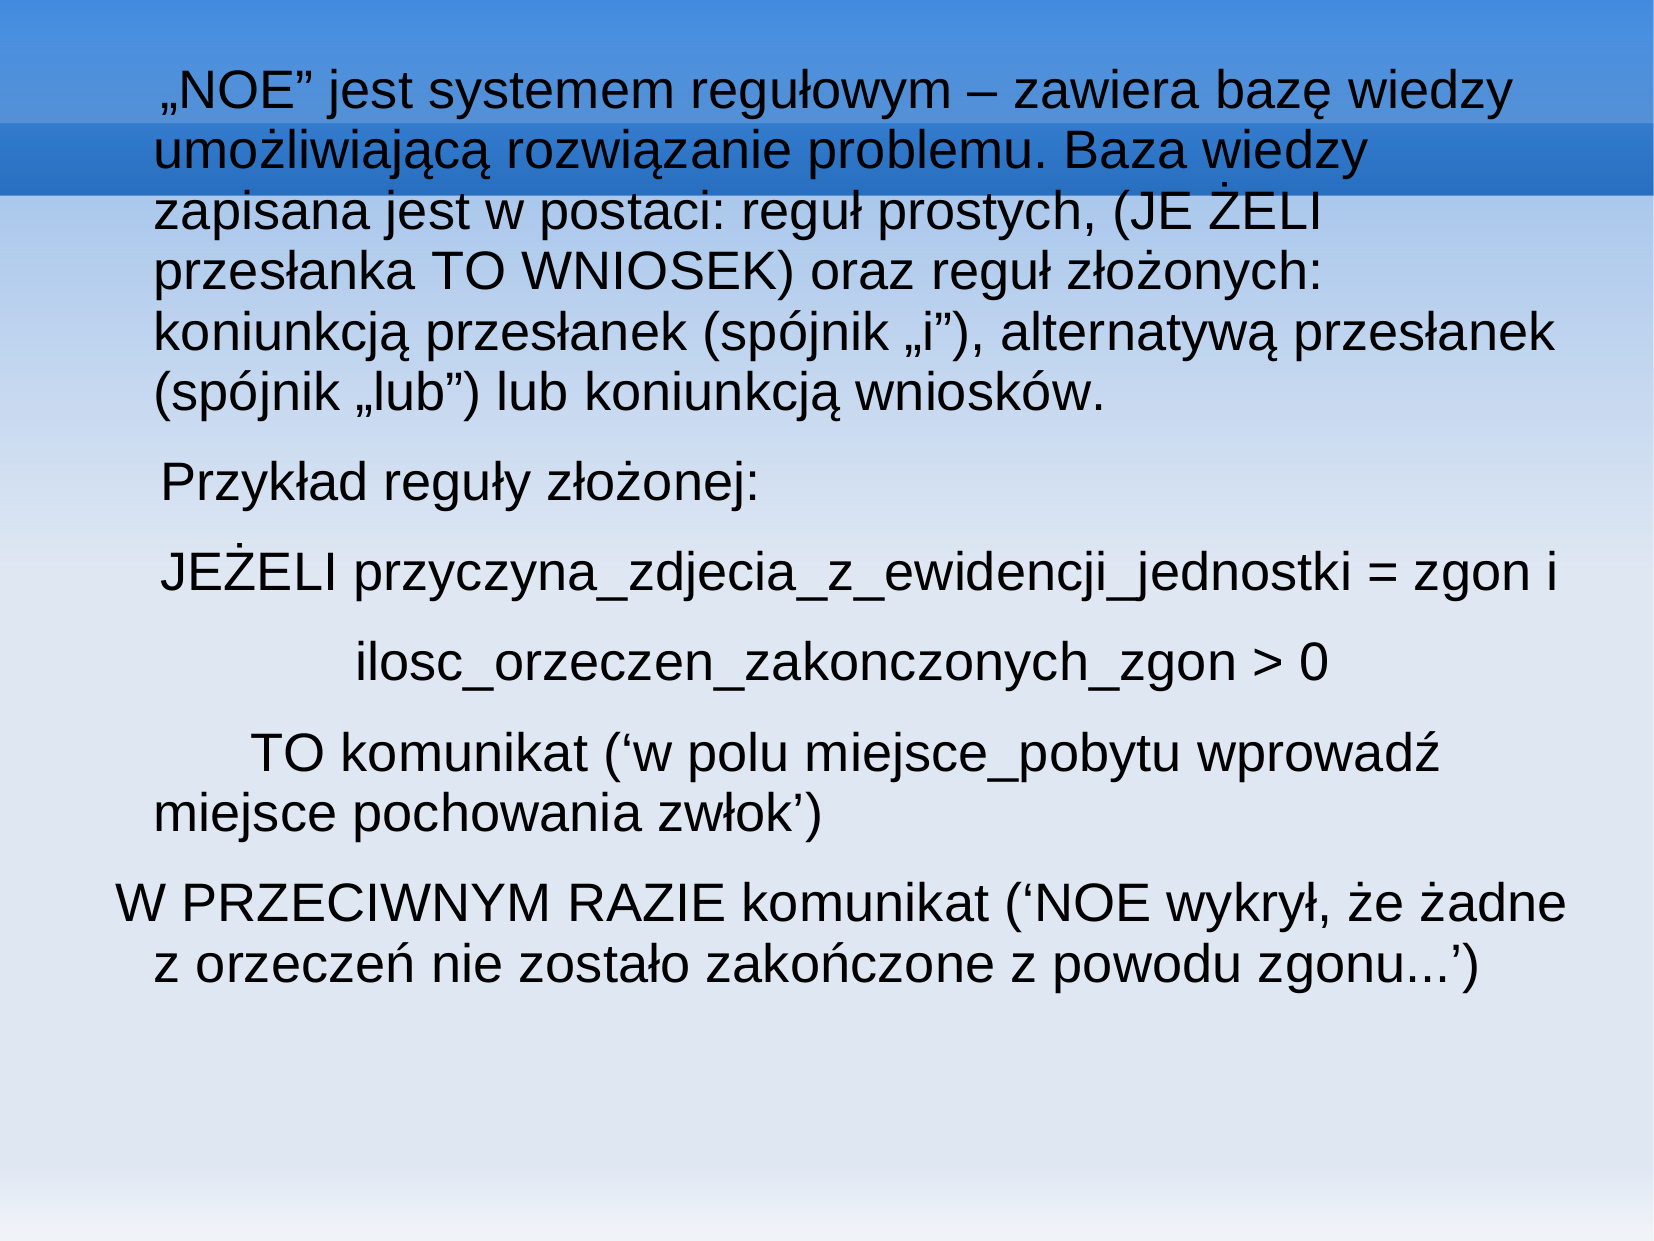

#
 „NOE” jest systemem regułowym – zawiera bazę wiedzy umożliwiającą rozwiązanie problemu. Baza wiedzy zapisana jest w postaci: reguł prostych, (JE ŻELI przesłanka TO WNIOSEK) oraz reguł złożonych: koniunkcją przesłanek (spójnik „i”), alternatywą przesłanek (spójnik „lub”) lub koniunkcją wniosków.
 Przykład reguły złożonej:
 JEŻELI przyczyna_zdjecia_z_ewidencji_jednostki = zgon i
 ilosc_orzeczen_zakonczonych_zgon > 0
 TO komunikat (‘w polu miejsce_pobytu wprowadź miejsce pochowania zwłok’)
 W PRZECIWNYM RAZIE komunikat (‘NOE wykrył, że żadne z orzeczeń nie zostało zakończone z powodu zgonu...’)